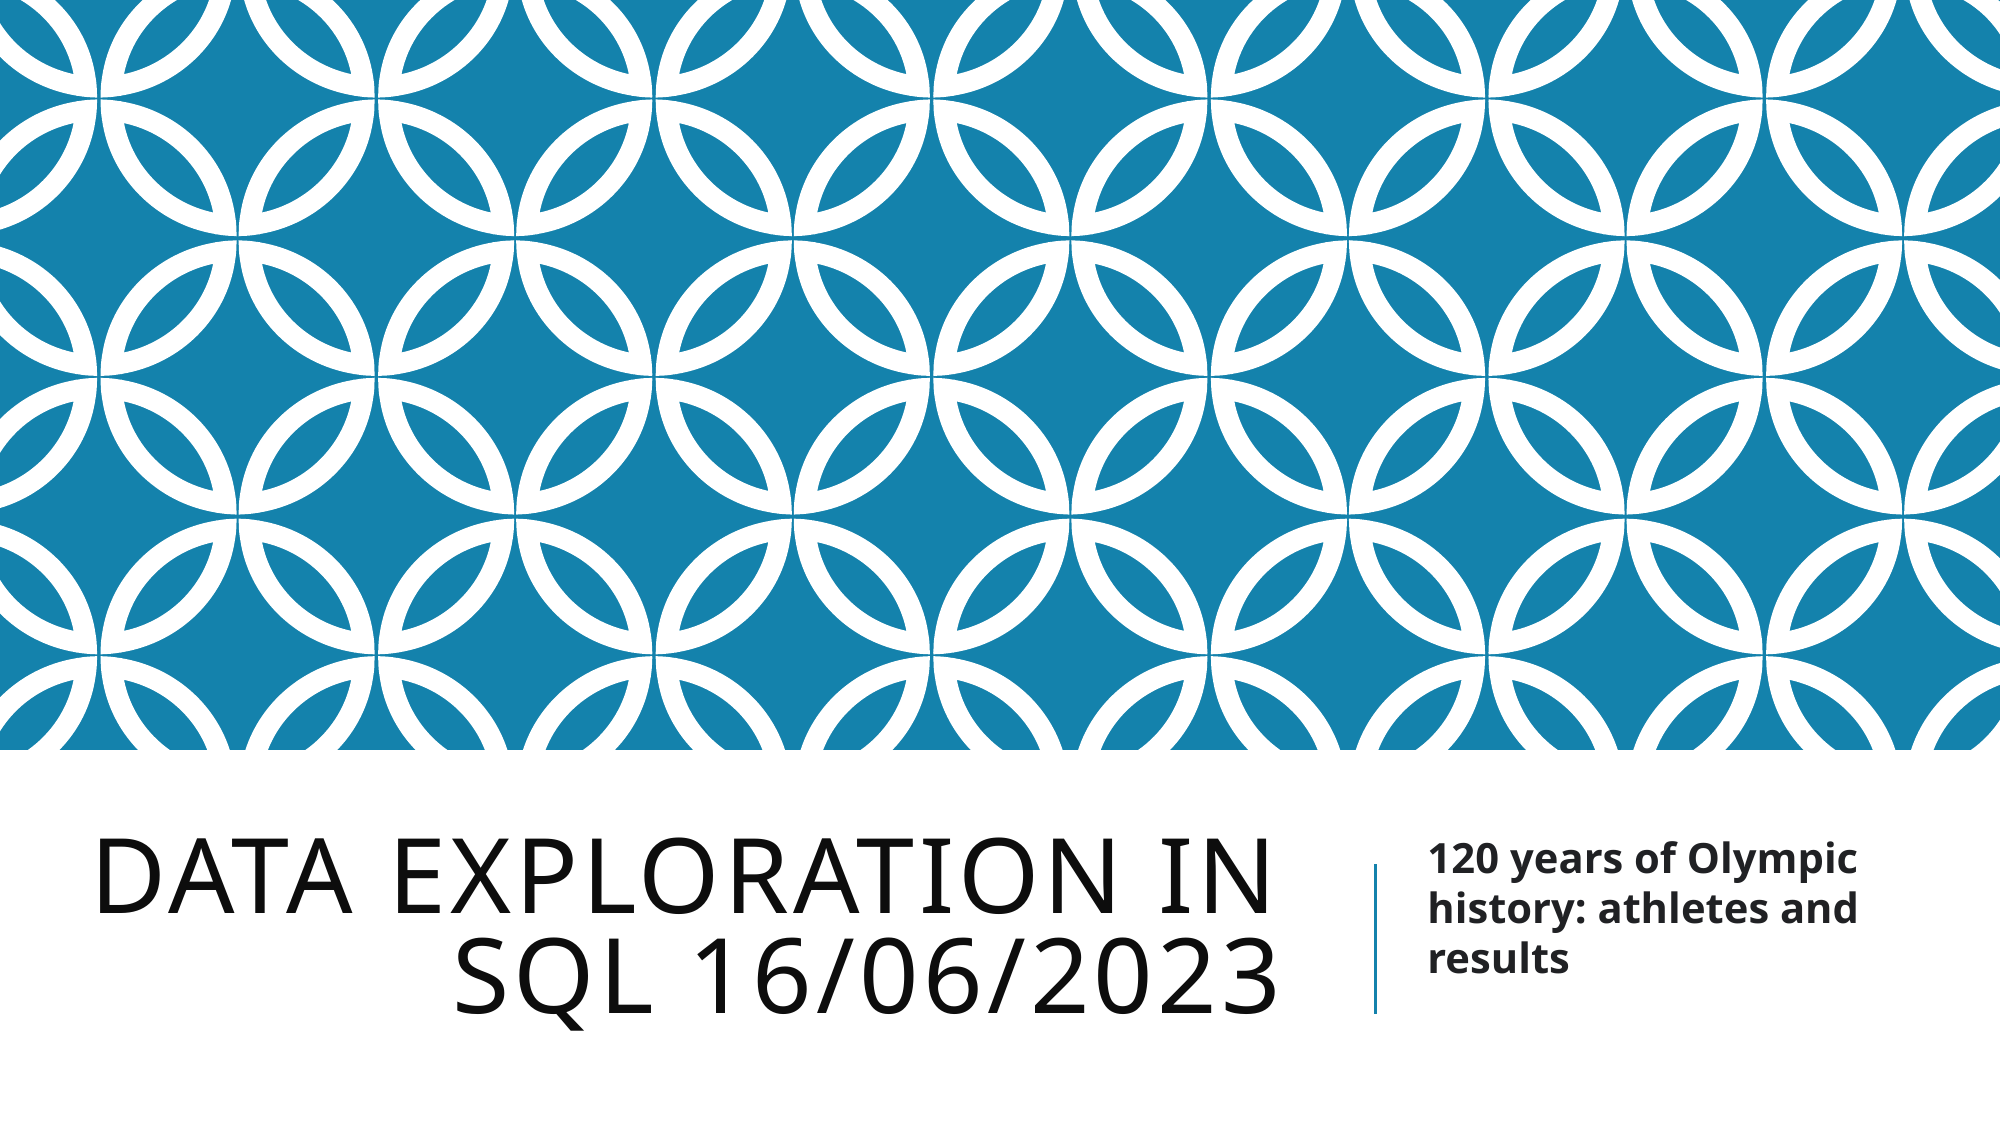

# Data exploration in SQL 16/06/2023
120 years of Olympic history: athletes and results